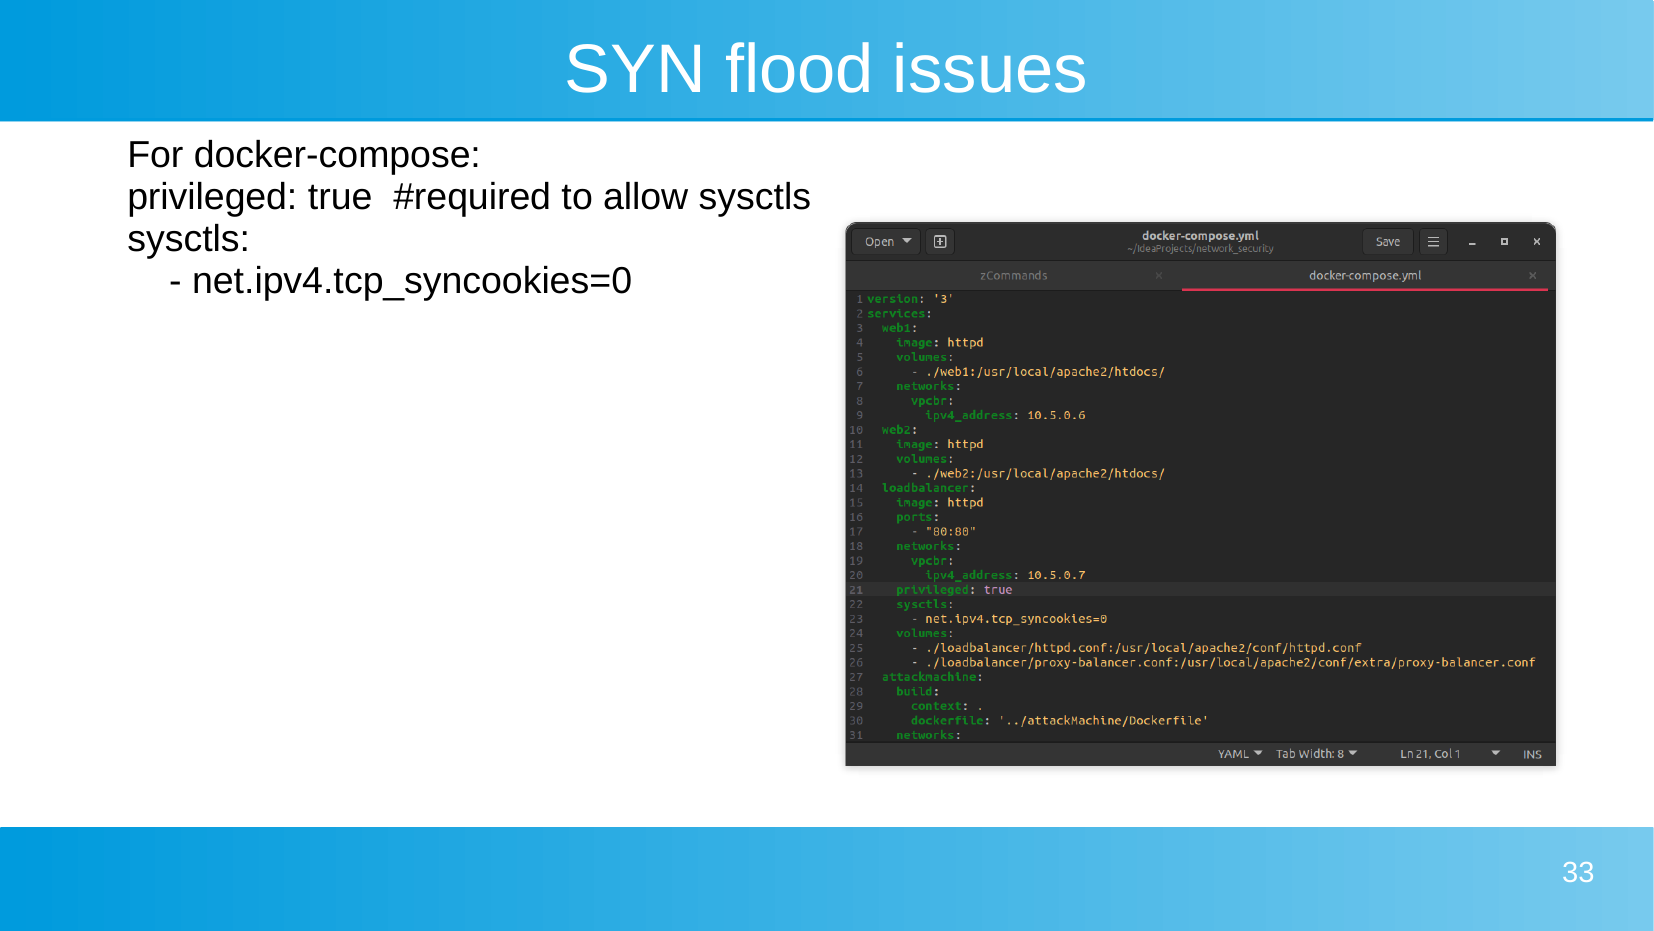

# SYN flood issues
For docker-compose:
privileged: true #required to allow sysctls
sysctls:
 - net.ipv4.tcp_syncookies=0
33